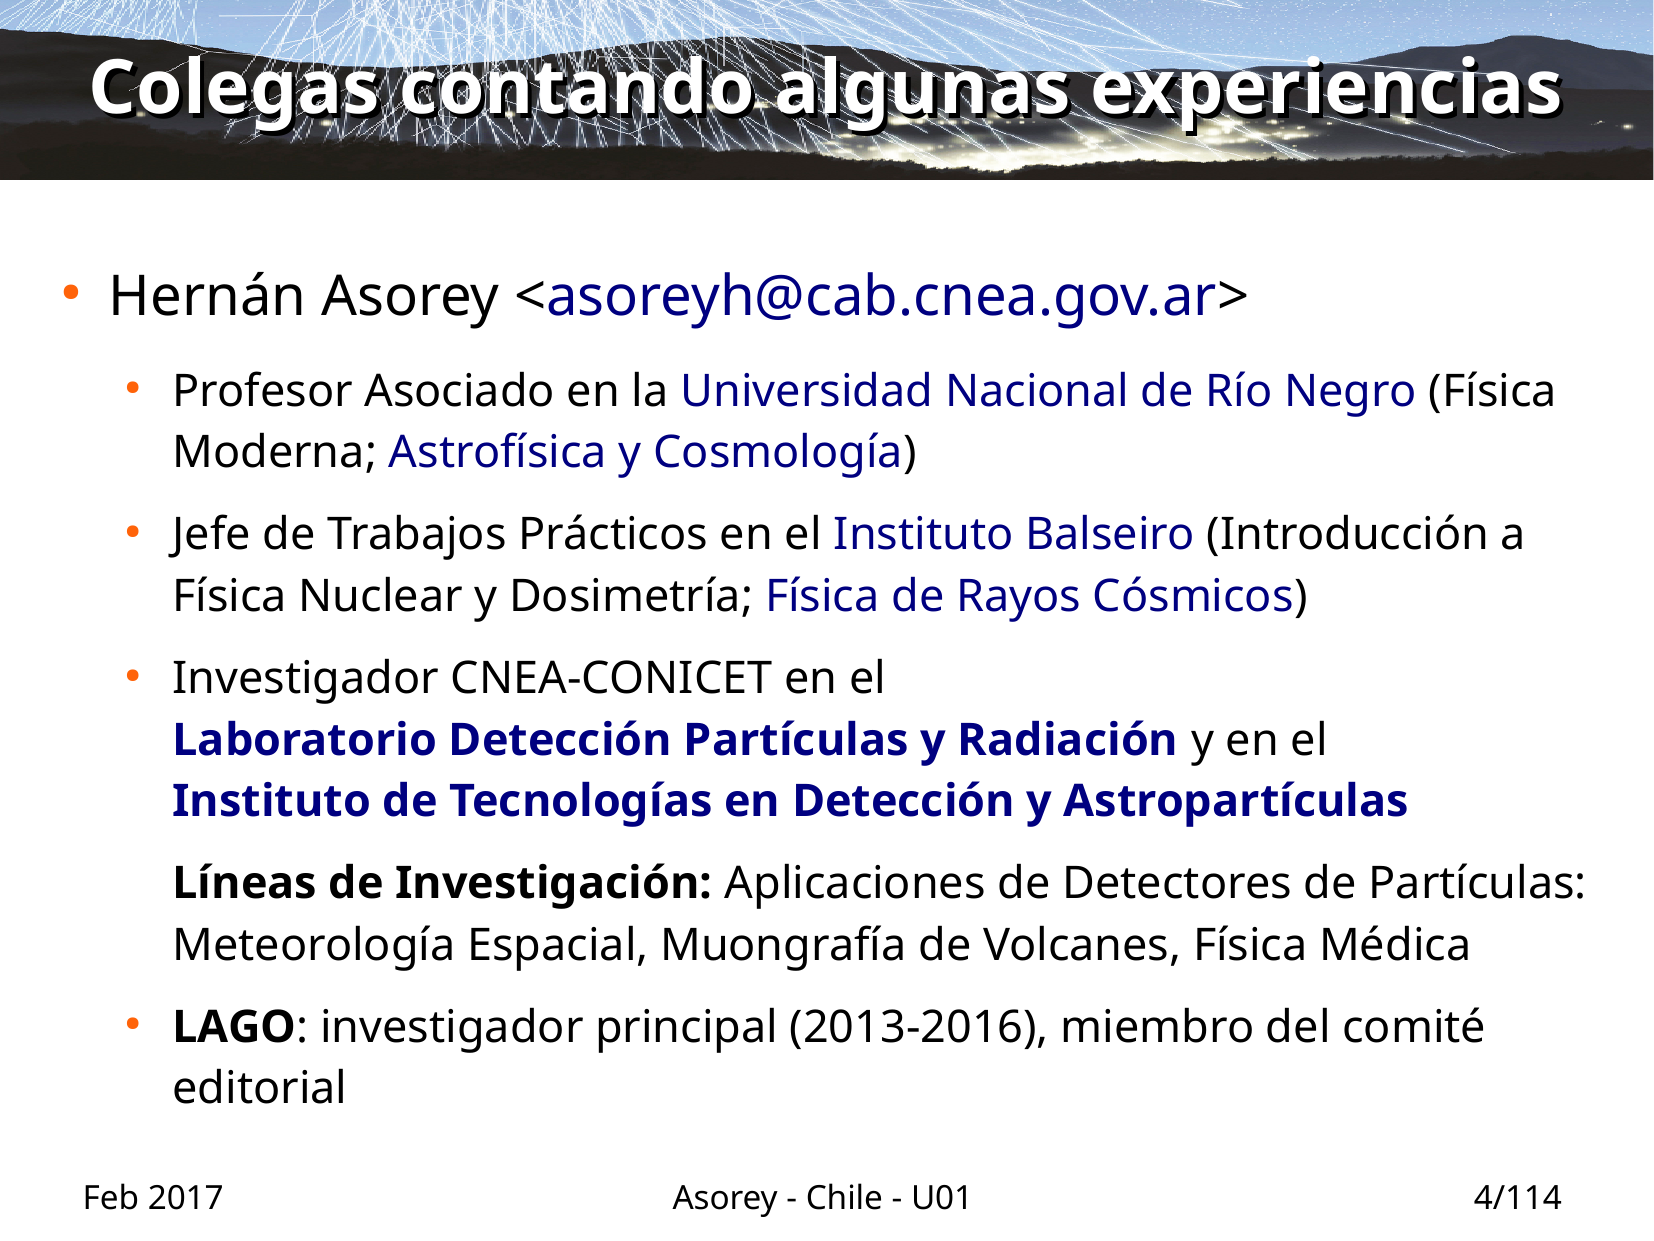

# Colegas contando algunas experiencias
Hernán Asorey <asoreyh@cab.cnea.gov.ar>
Profesor Asociado en la Universidad Nacional de Río Negro (Física Moderna; Astrofísica y Cosmología)
Jefe de Trabajos Prácticos en el Instituto Balseiro (Introducción a Física Nuclear y Dosimetría; Física de Rayos Cósmicos)
Investigador CNEA-CONICET en el Laboratorio Detección Partículas y Radiación y en el Instituto de Tecnologías en Detección y Astropartículas
Líneas de Investigación: Aplicaciones de Detectores de Partículas: Meteorología Espacial, Muongrafía de Volcanes, Física Médica
LAGO: investigador principal (2013-2016), miembro del comité editorial
Feb 2017
Asorey - Chile - U01
4